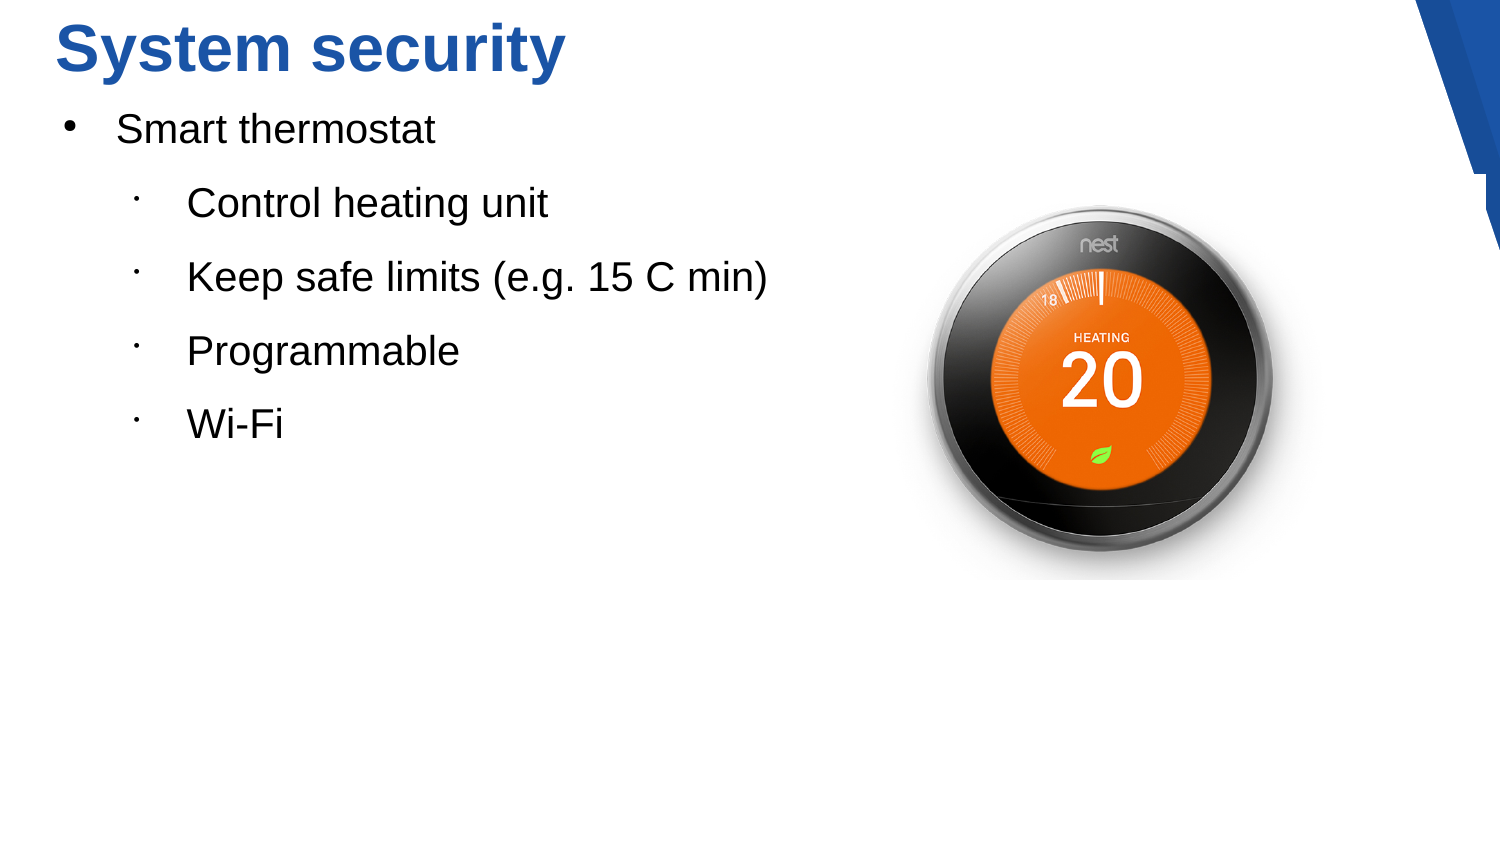

# System security
Smart thermostat
Control heating unit
Keep safe limits (e.g. 15 C min)
Programmable
Wi-Fi